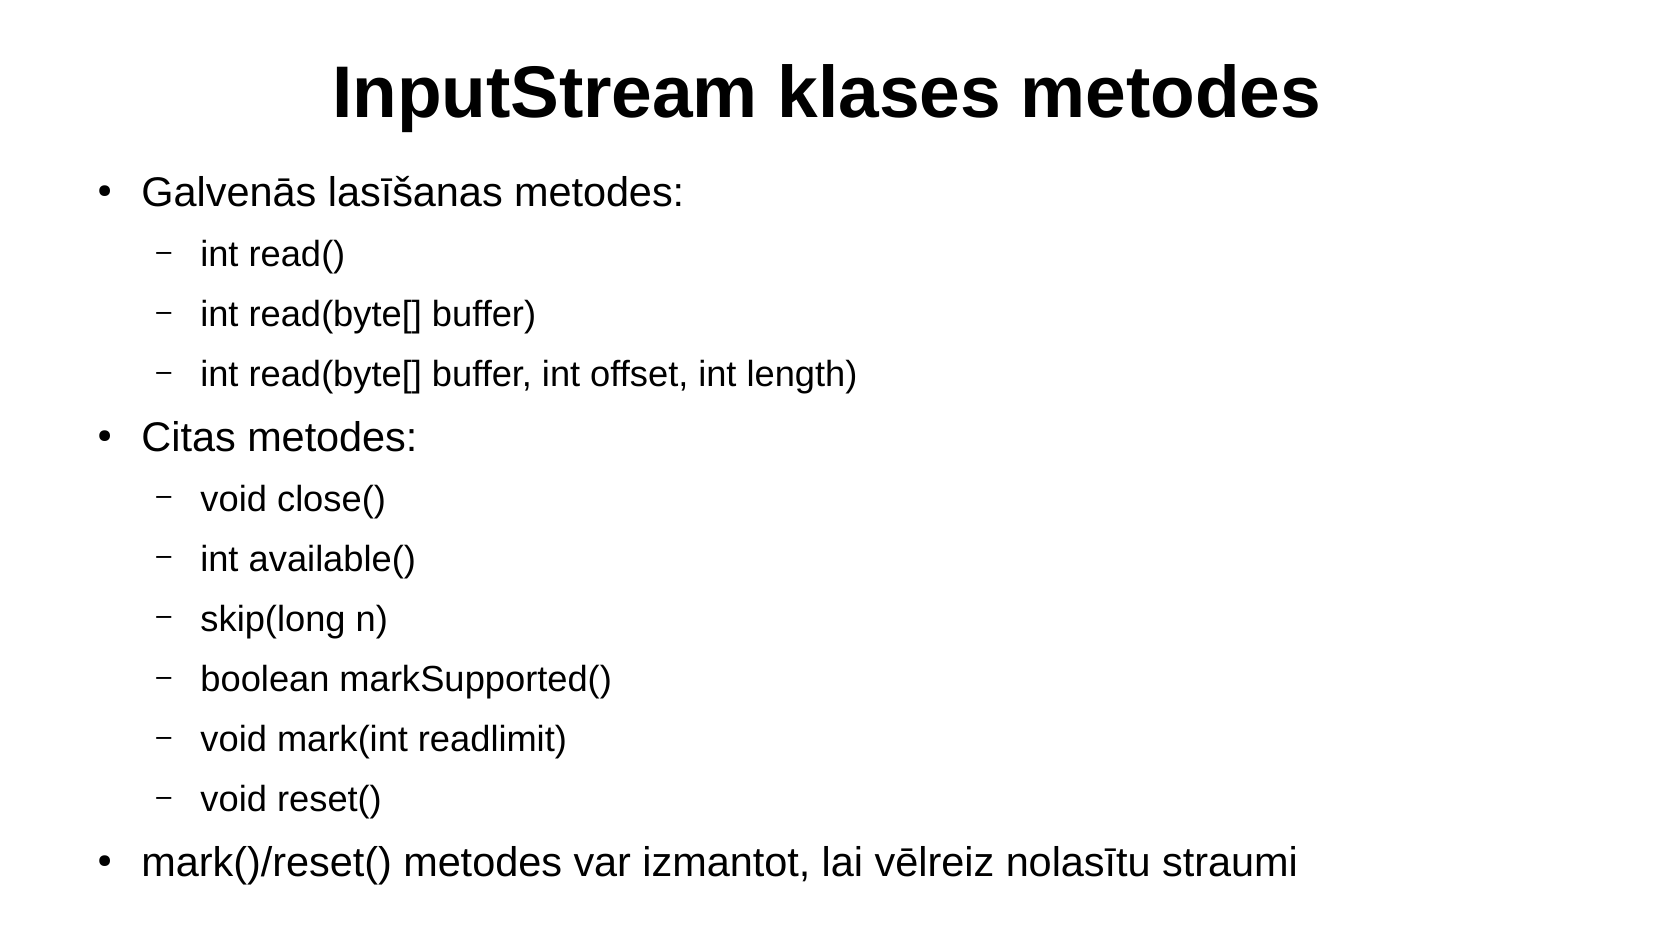

# InputStream klases metodes
Galvenās lasīšanas metodes:
int read()
int read(byte[] buffer)
int read(byte[] buffer, int offset, int length)
Citas metodes:
void close()
int available()
skip(long n)
boolean markSupported()
void mark(int readlimit)
void reset()
mark()/reset() metodes var izmantot, lai vēlreiz nolasītu straumi